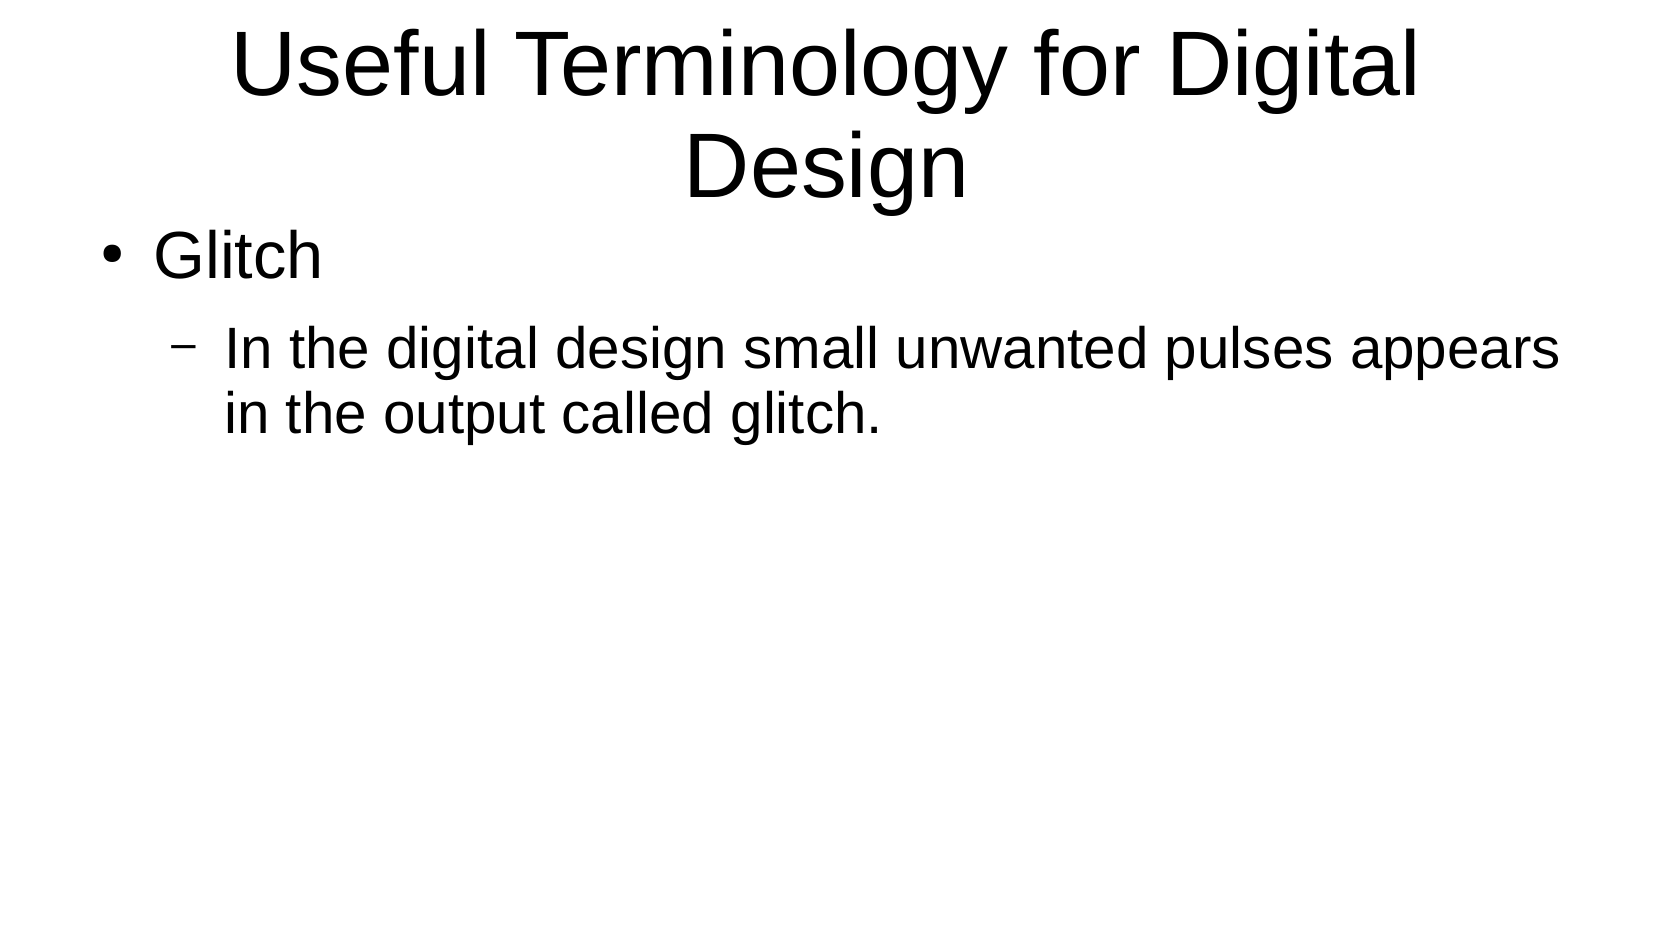

# Useful Terminology for Digital Design
Glitch
In the digital design small unwanted pulses appears in the output called glitch.